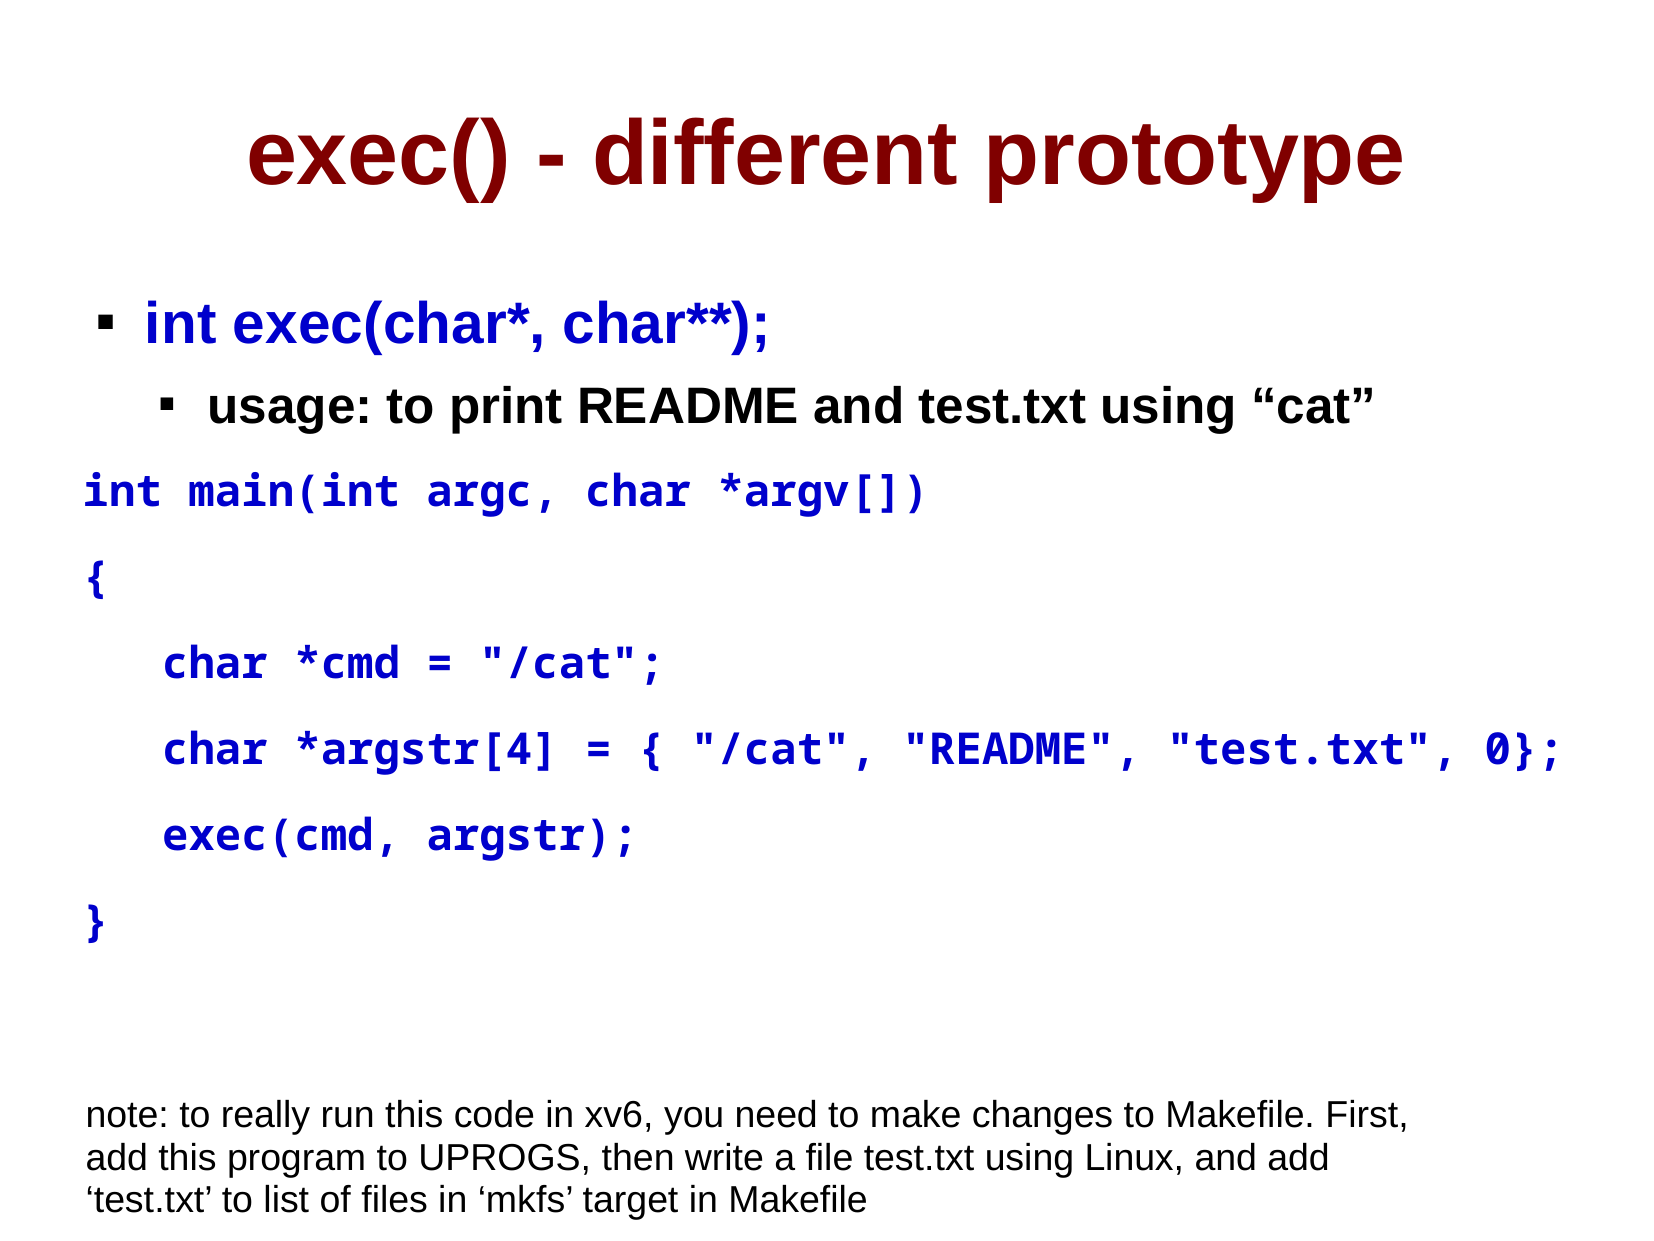

# exec() - different prototype
int exec(char*, char**);
usage: to print README and test.txt using “cat”
int main(int argc, char *argv[])
{
 char *cmd = "/cat";
 char *argstr[4] = { "/cat", "README", "test.txt", 0};
 exec(cmd, argstr);
}
note: to really run this code in xv6, you need to make changes to Makefile. First, add this program to UPROGS, then write a file test.txt using Linux, and add ‘test.txt’ to list of files in ‘mkfs’ target in Makefile